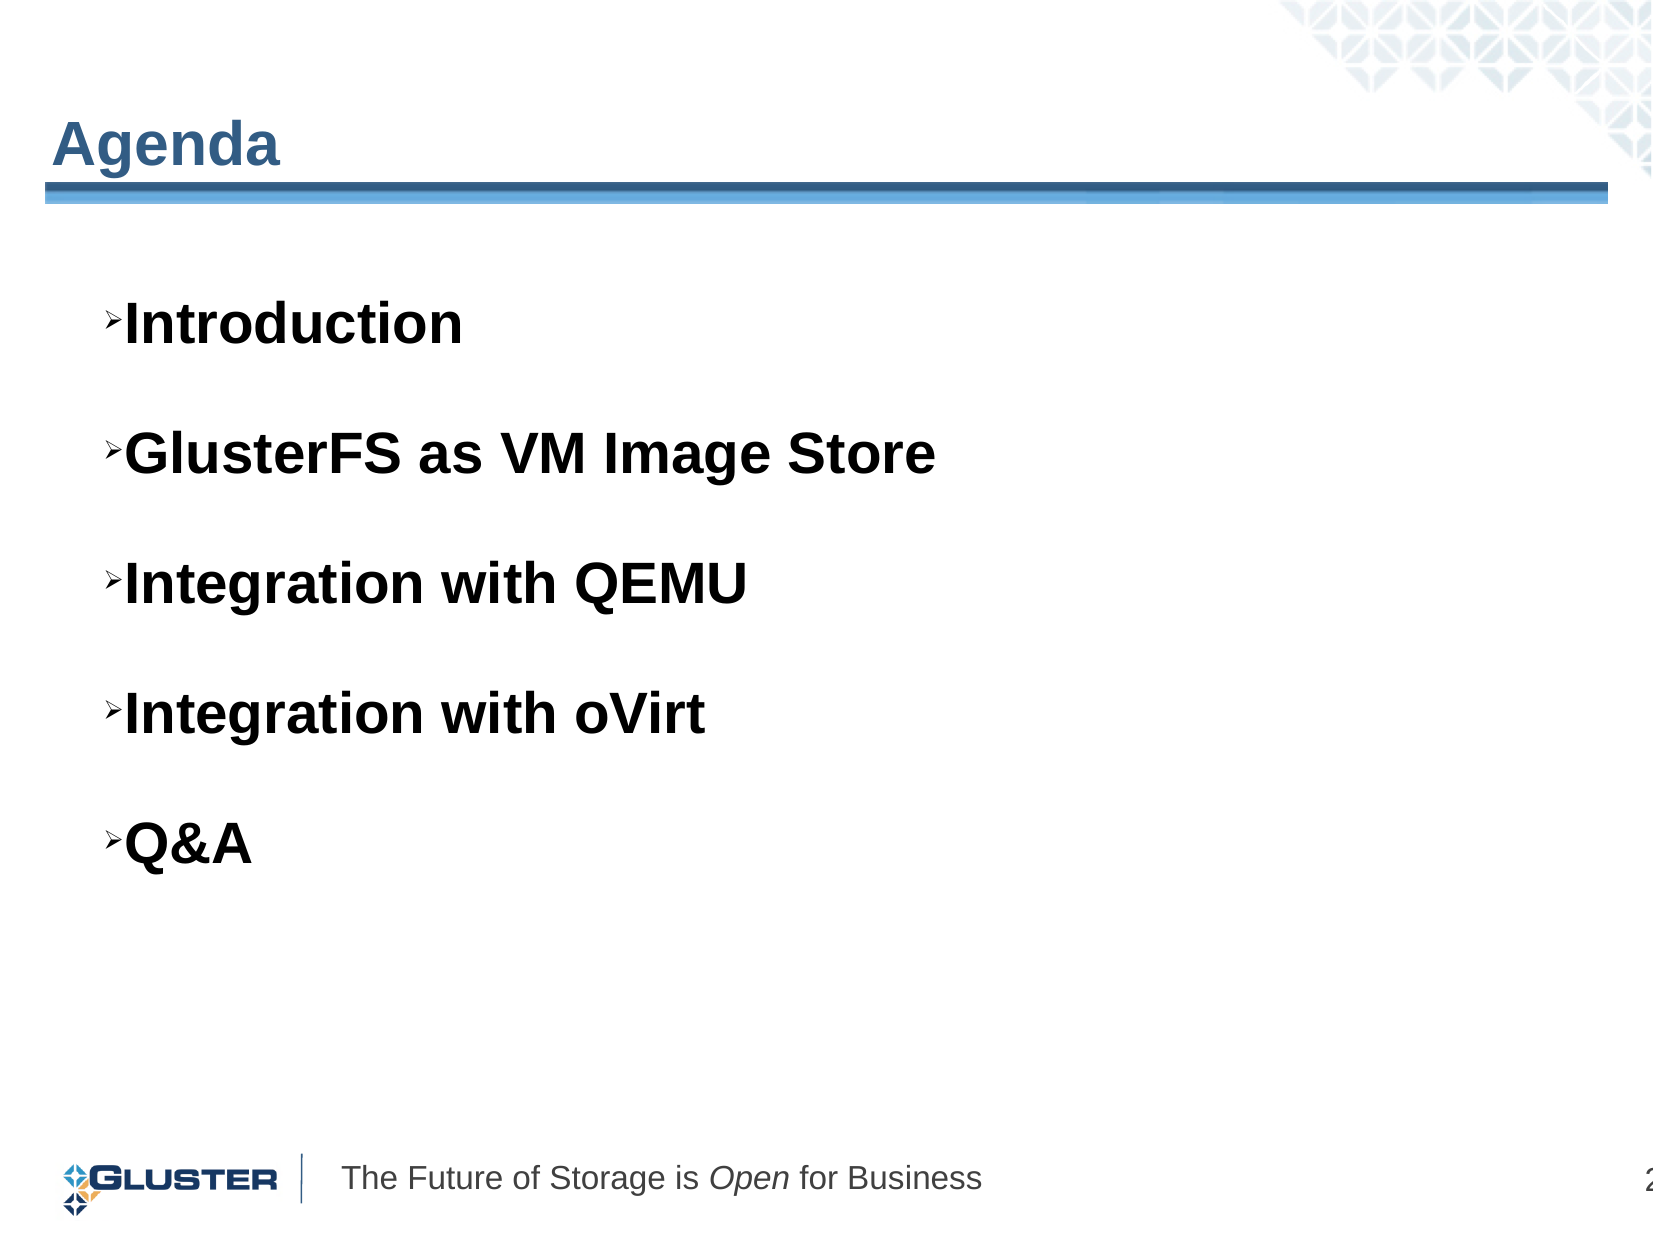

# Agenda
Introduction
GlusterFS as VM Image Store
Integration with QEMU
Integration with oVirt
Q&A